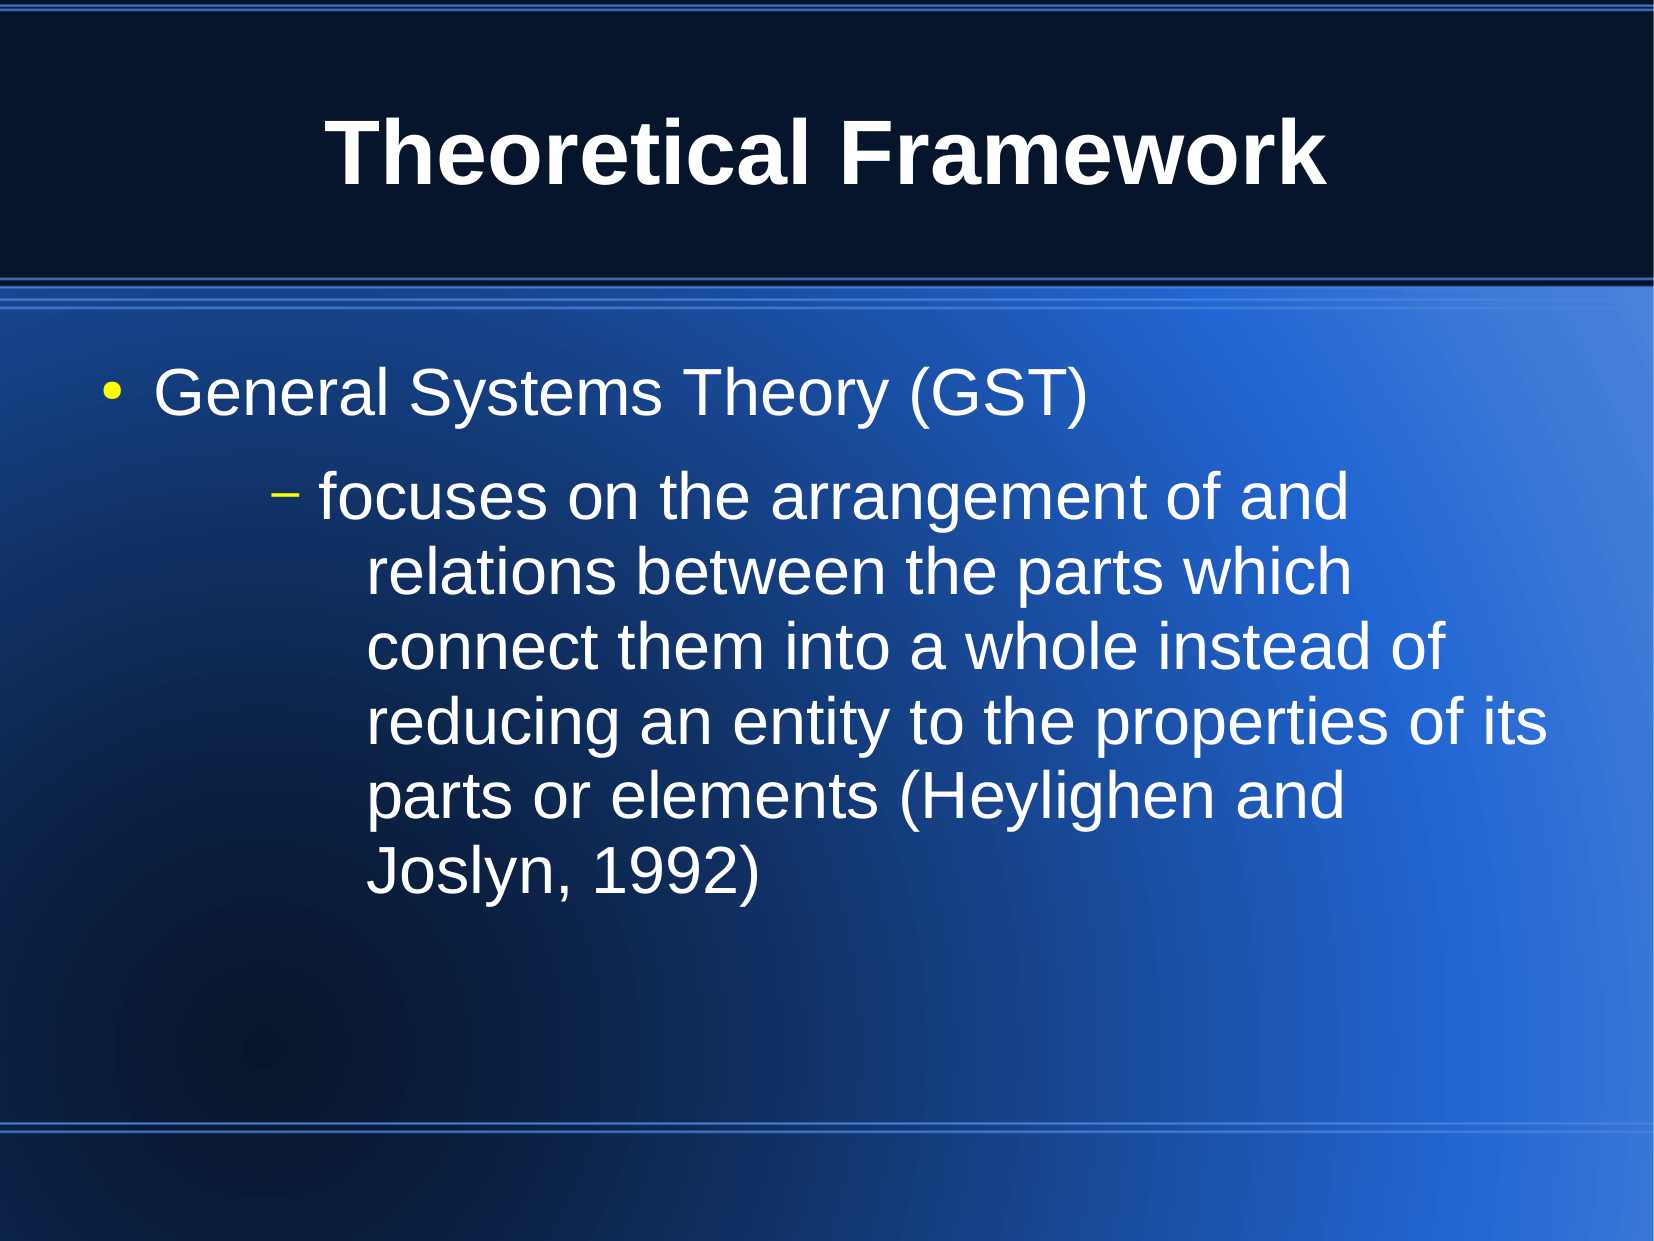

# Theoretical Framework
General Systems Theory (GST)
focuses on the arrangement of and relations between the parts which connect them into a whole instead of reducing an entity to the properties of its parts or elements (Heylighen and Joslyn, 1992)